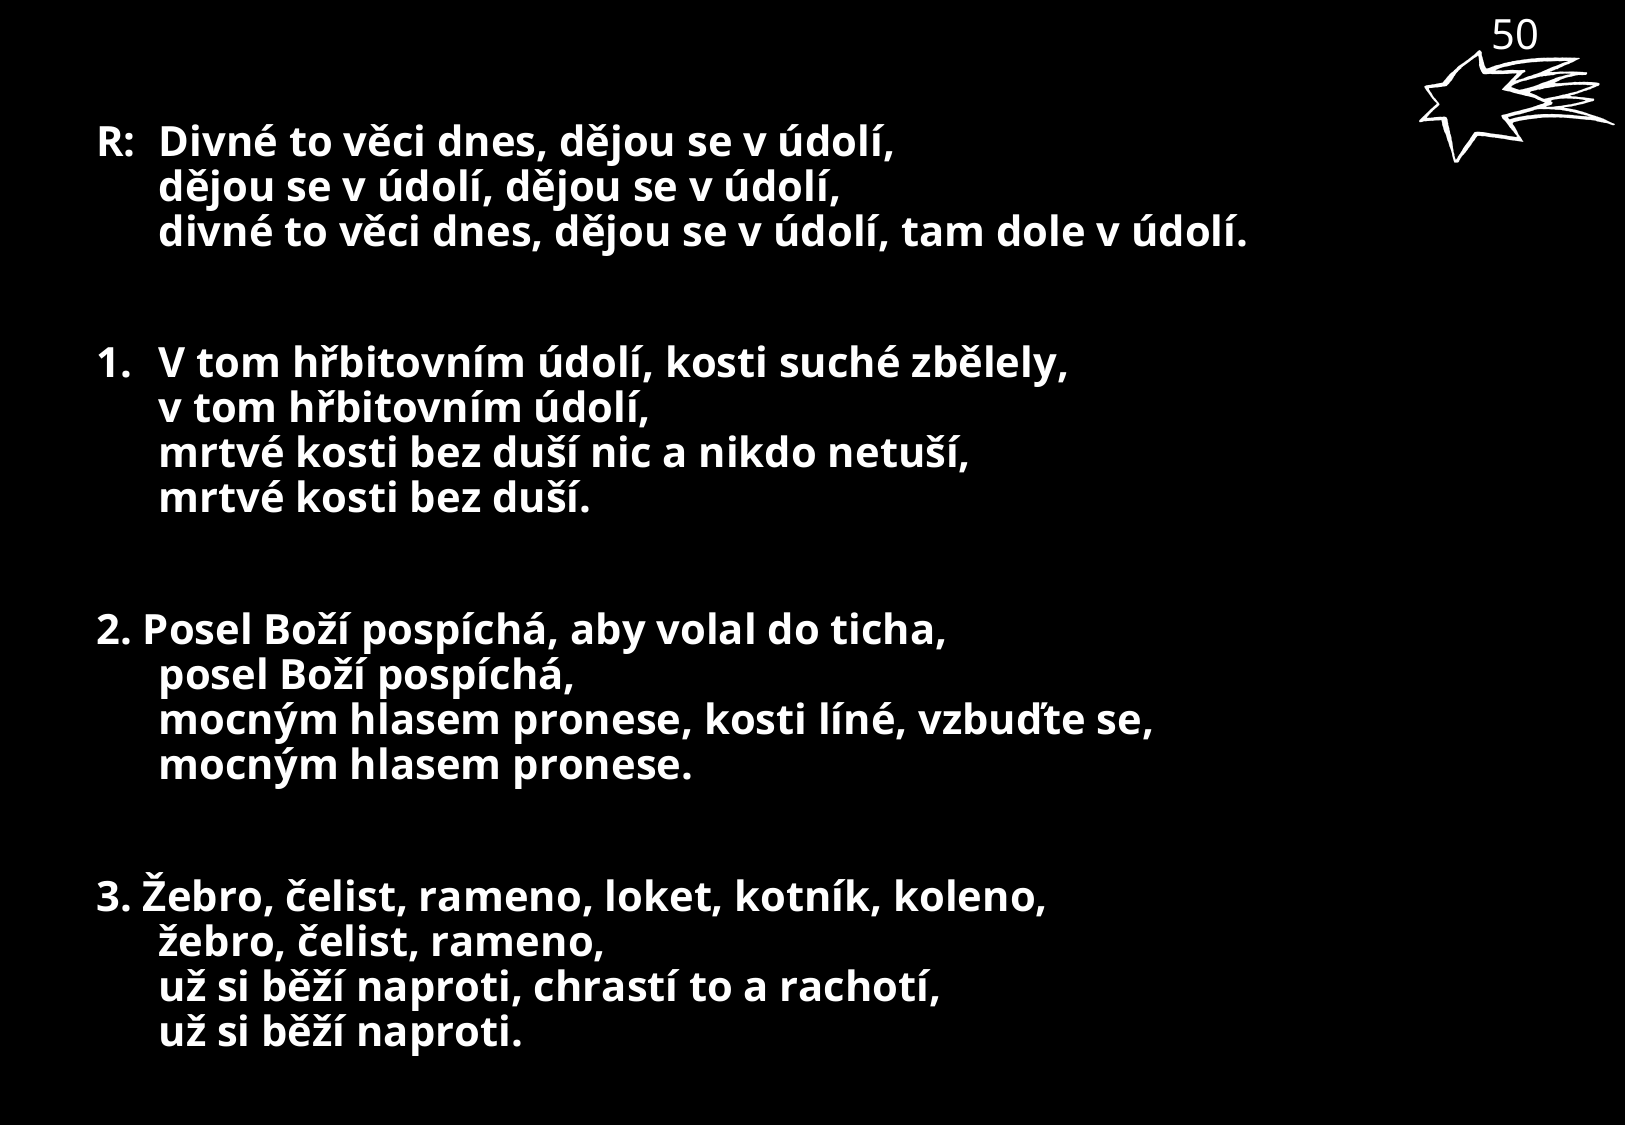

50
# R: 	Divné to věci dnes, dějou se v údolí, dějou se v údolí, dějou se v údolí, divné to věci dnes, dějou se v údolí, tam dole v údolí.
V tom hřbitovním údolí, kosti suché zbělely,
v tom hřbitovním údolí,
mrtvé kosti bez duší nic a nikdo netuší,
mrtvé kosti bez duší.
2. Posel Boží pospíchá, aby volal do ticha,
posel Boží pospíchá,
mocným hlasem pronese, kosti líné, vzbuďte se,
mocným hlasem pronese.
3. Žebro, čelist, rameno, loket, kotník, koleno,
žebro, čelist, rameno,
už si běží naproti, chrastí to a rachotí,
už si běží naproti.